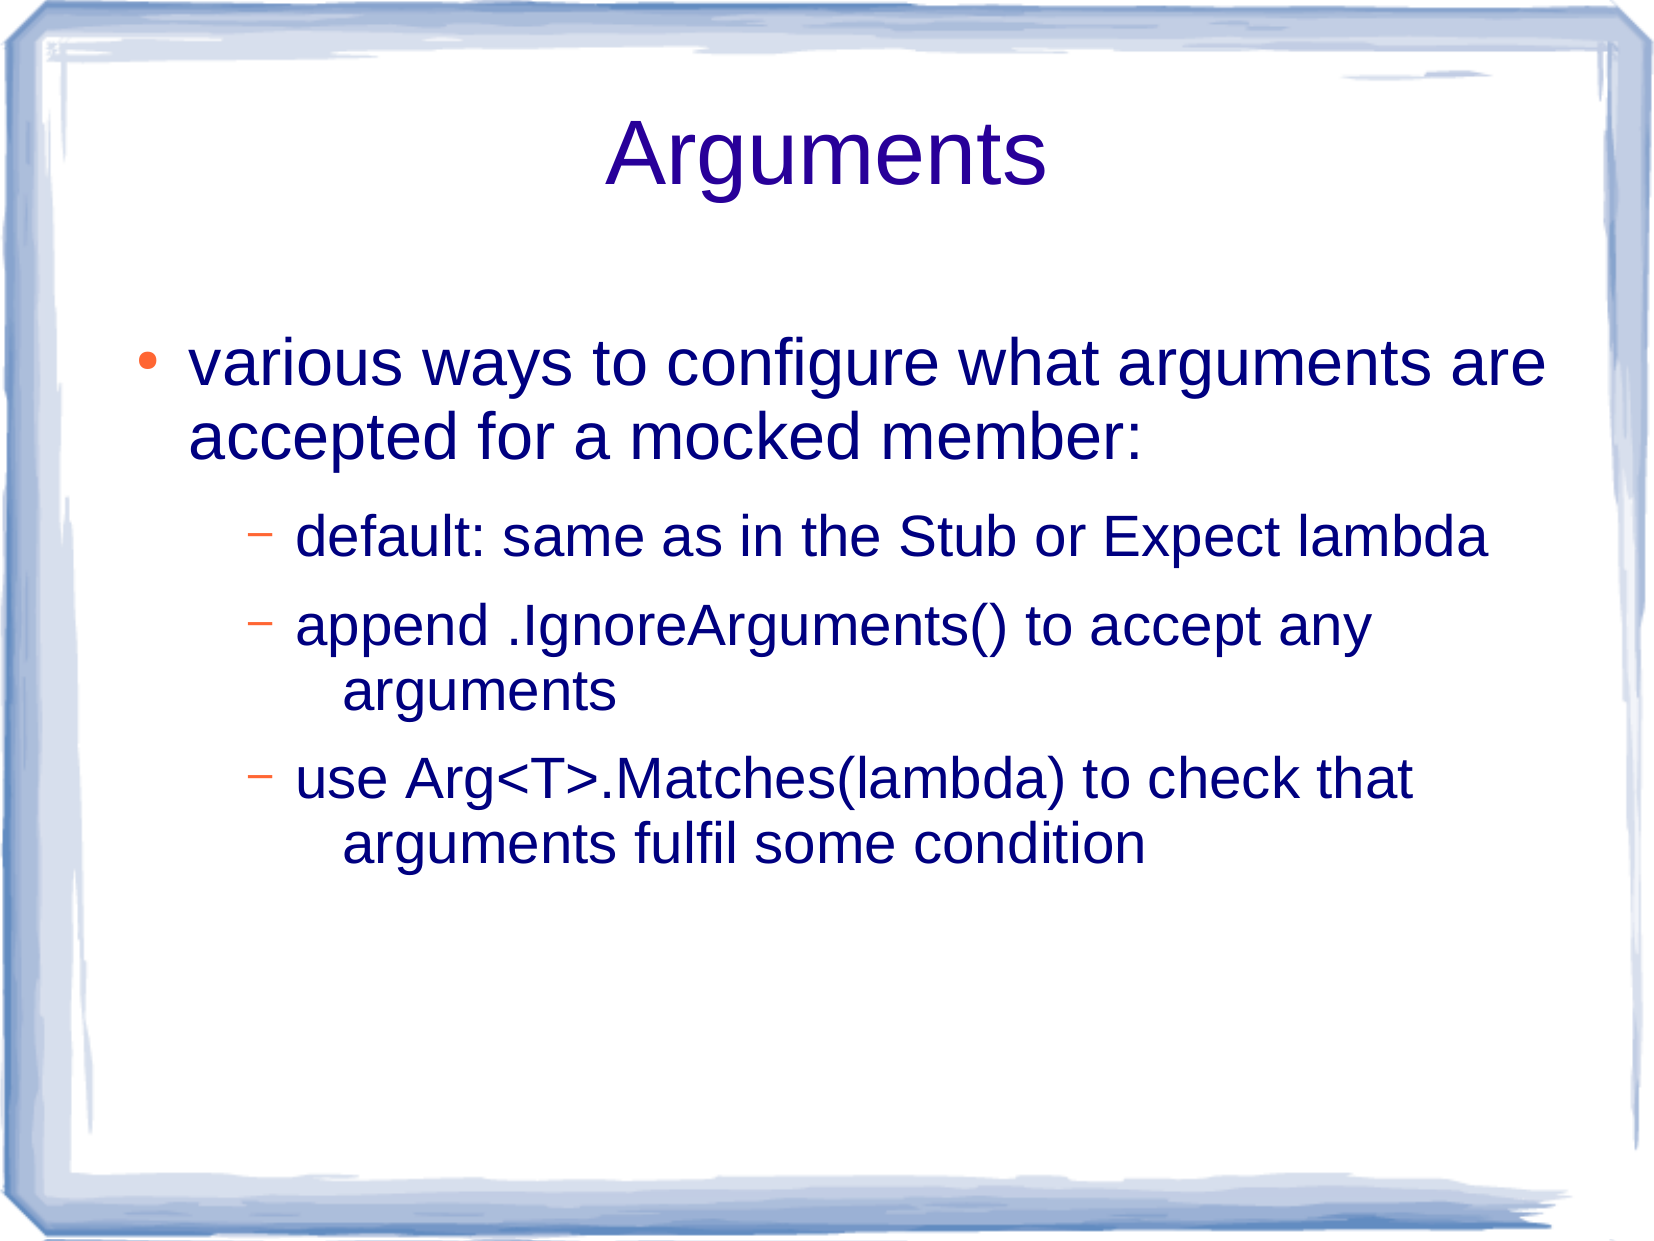

# Arguments
various ways to configure what arguments are accepted for a mocked member:
default: same as in the Stub or Expect lambda
append .IgnoreArguments() to accept any arguments
use Arg<T>.Matches(lambda) to check that arguments fulfil some condition